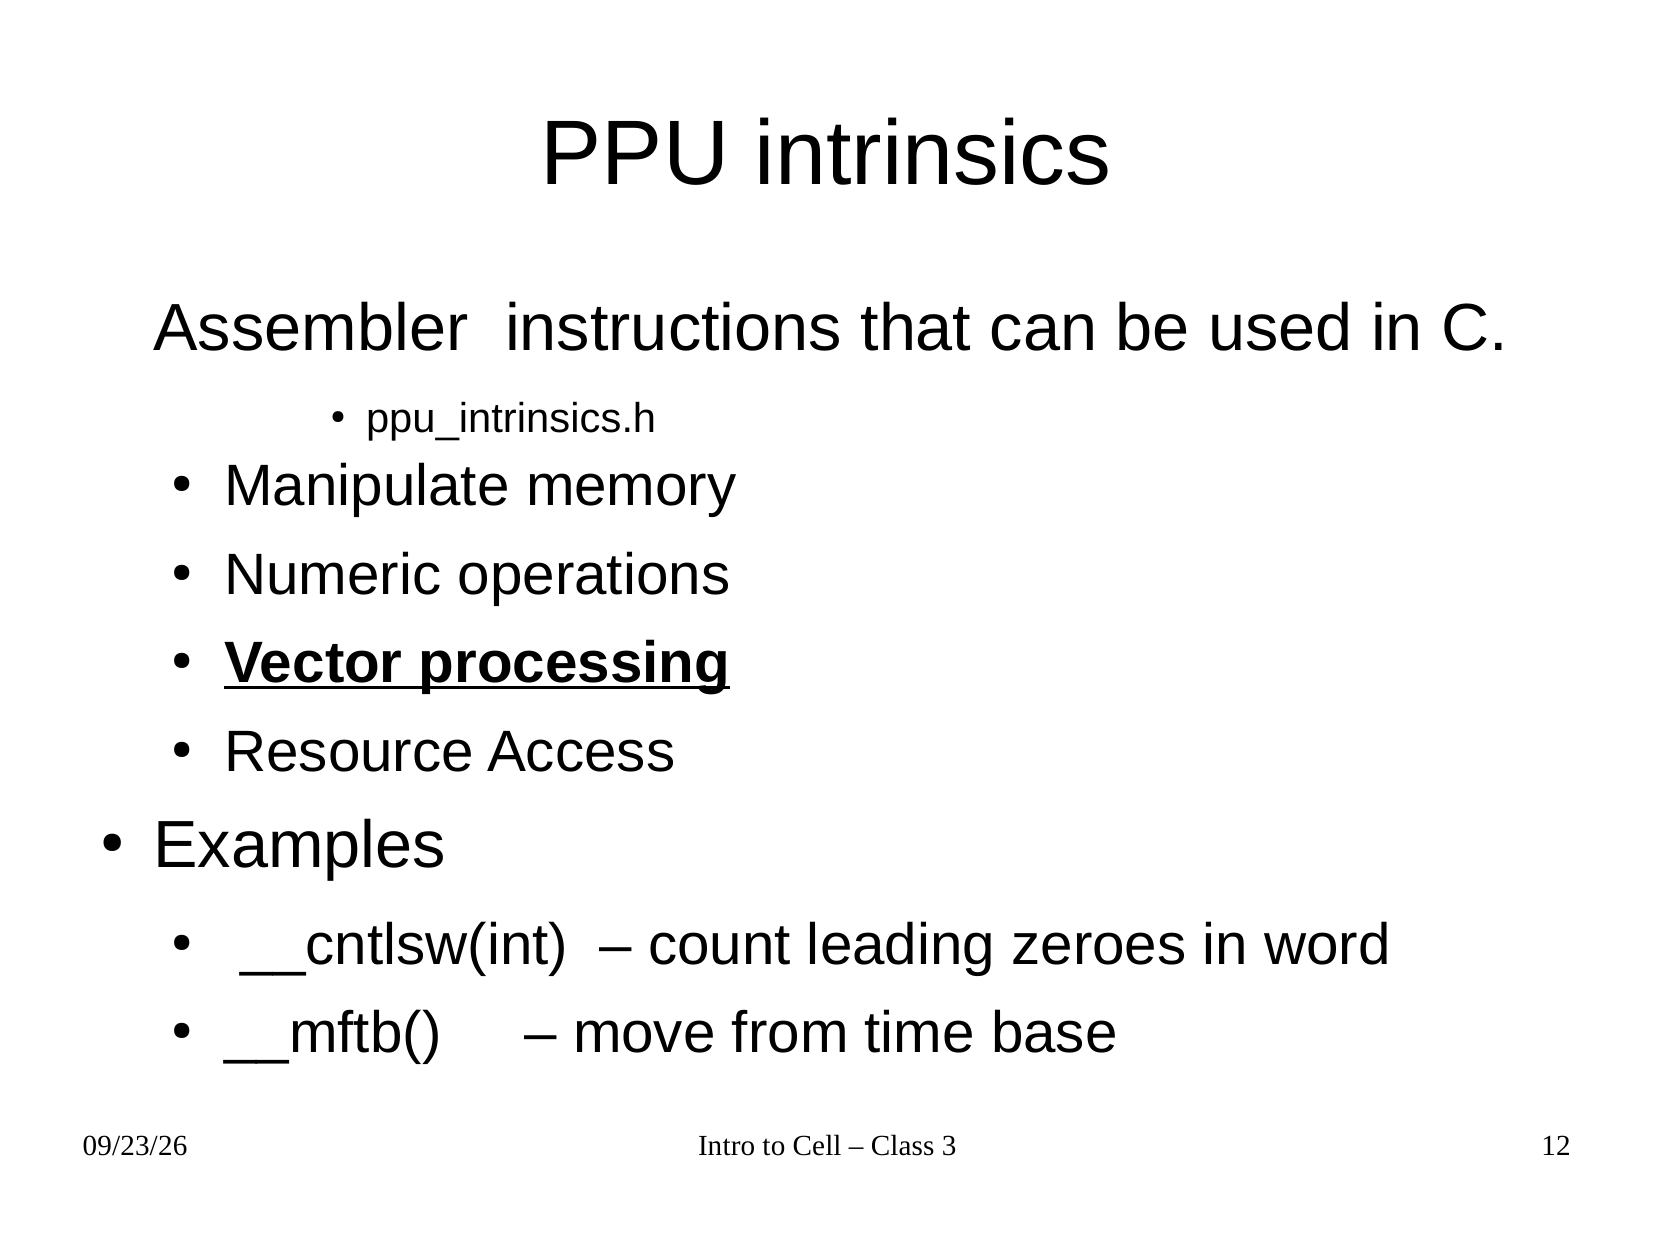

# PPU intrinsics
Assembler instructions that can be used in C.
ppu_intrinsics.h
Manipulate memory
Numeric operations
Vector processing
Resource Access
Examples
 __cntlsw(int)	– count leading zeroes in word
__mftb()		– move from time base
Cell Programming Workshop
12